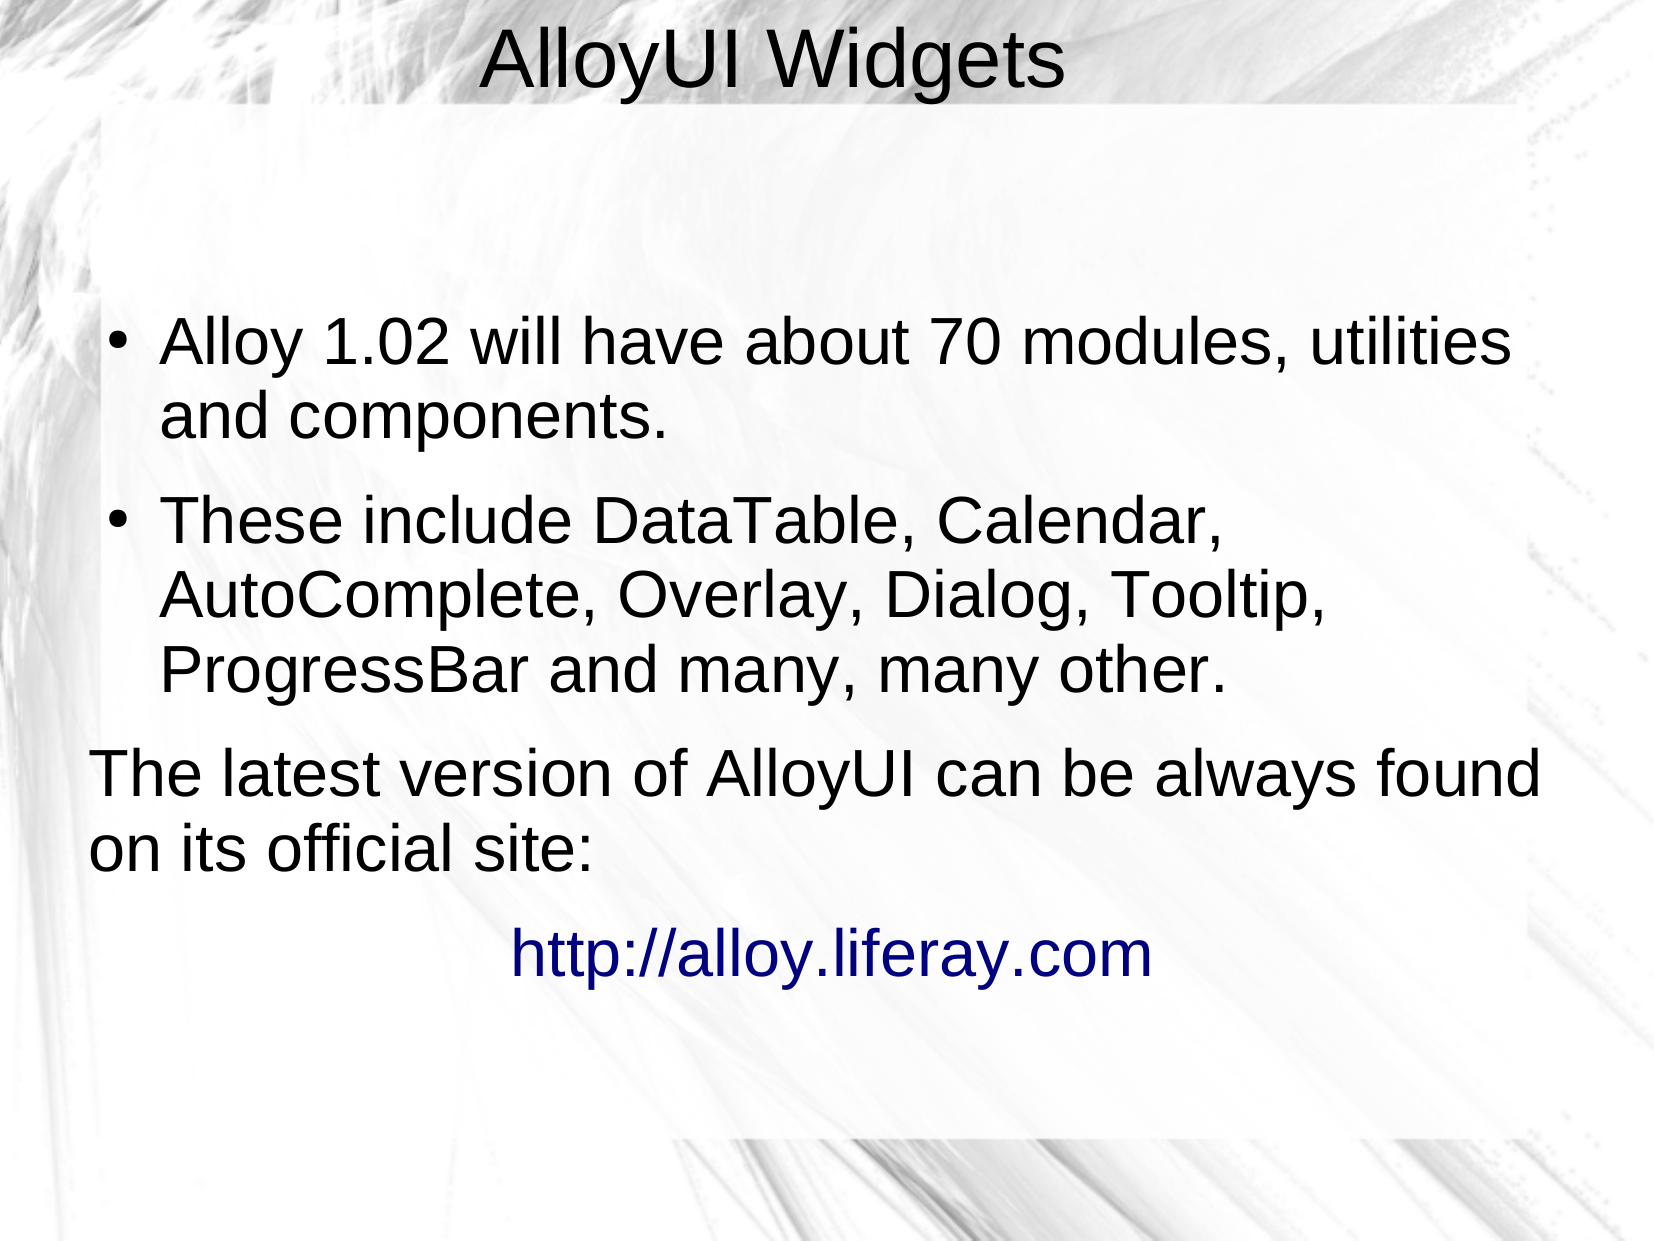

# AlloyUI Widgets
Alloy 1.02 will have about 70 modules, utilities and components.
These include DataTable, Calendar, AutoComplete, Overlay, Dialog, Tooltip, ProgressBar and many, many other.
The latest version of AlloyUI can be always found on its official site:
http://alloy.liferay.com